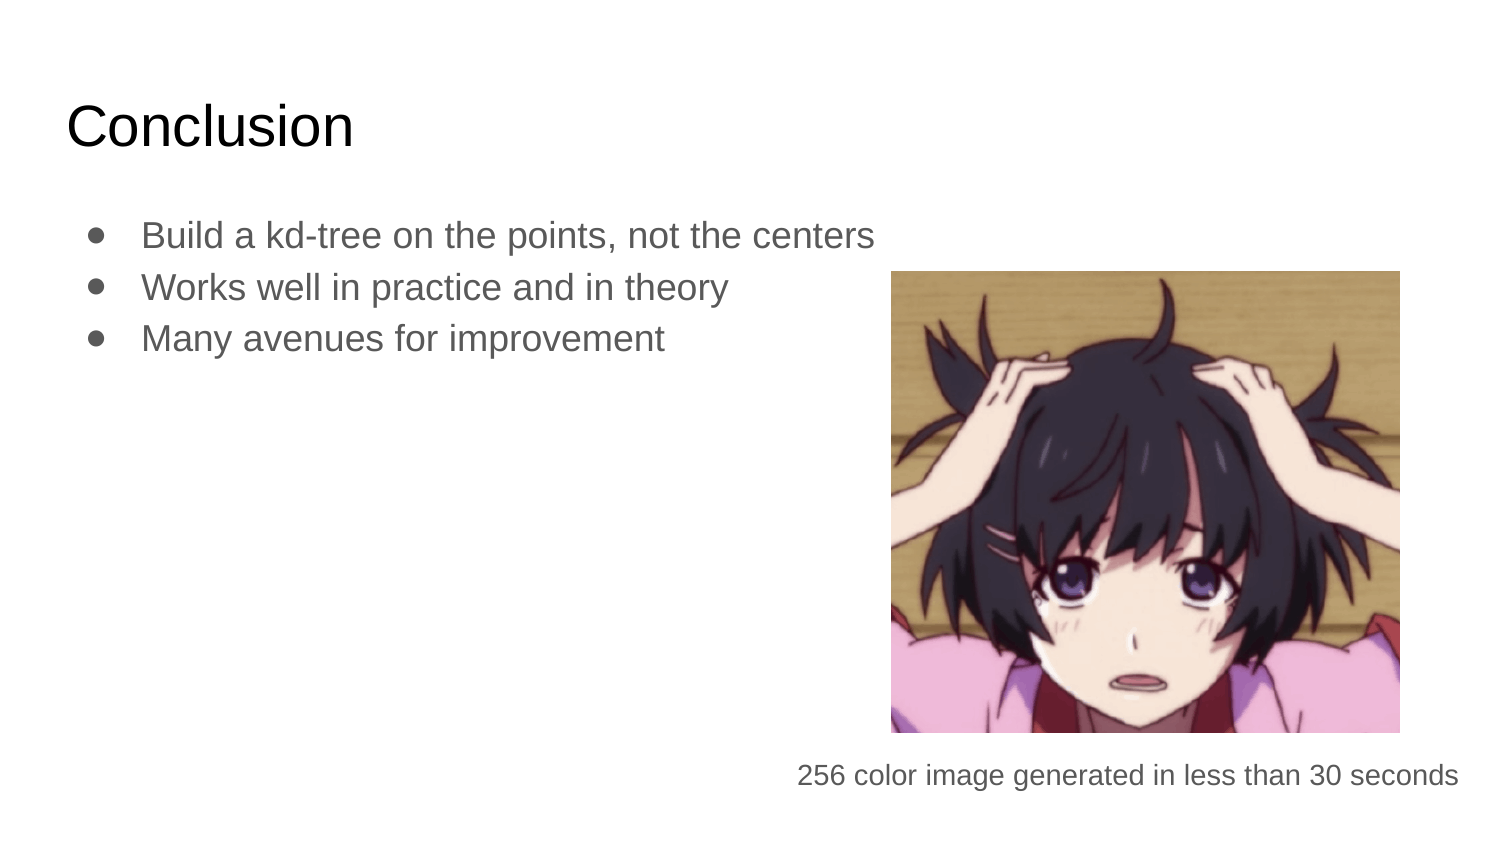

# Conclusion
Build a kd-tree on the points, not the centers
Works well in practice and in theory
Many avenues for improvement
256 color image generated in less than 30 seconds